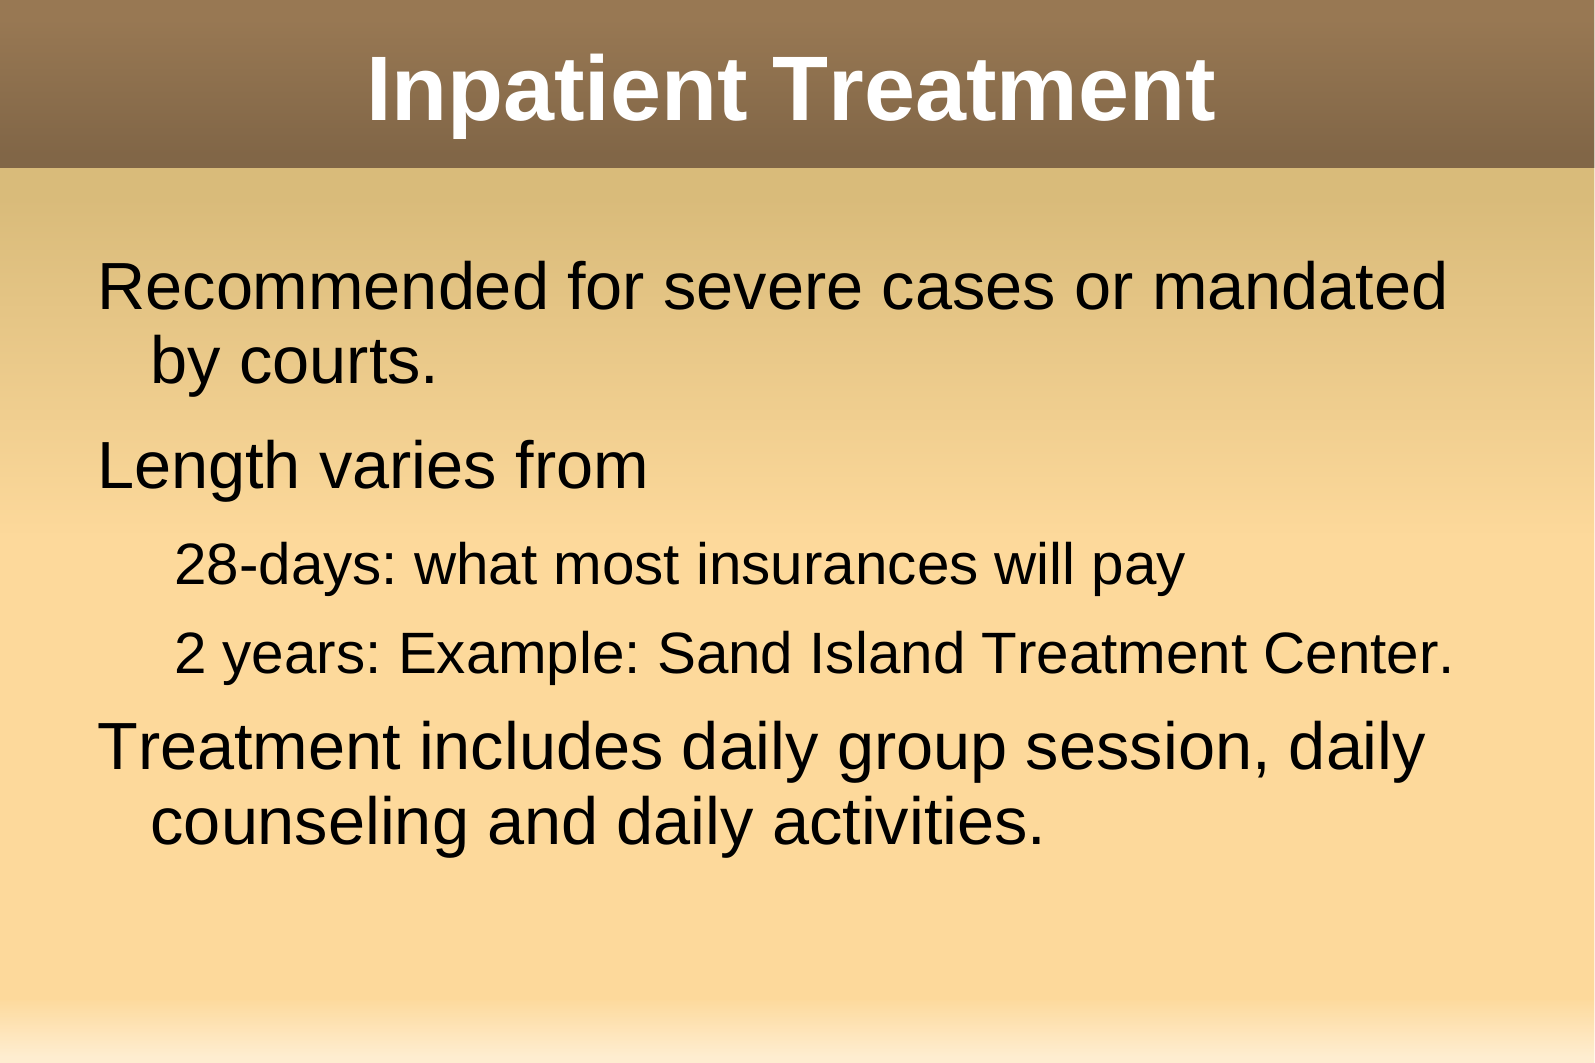

# Inpatient Treatment
Recommended for severe cases or mandated by courts.
Length varies from
28-days: what most insurances will pay
2 years: Example: Sand Island Treatment Center.
Treatment includes daily group session, daily counseling and daily activities.